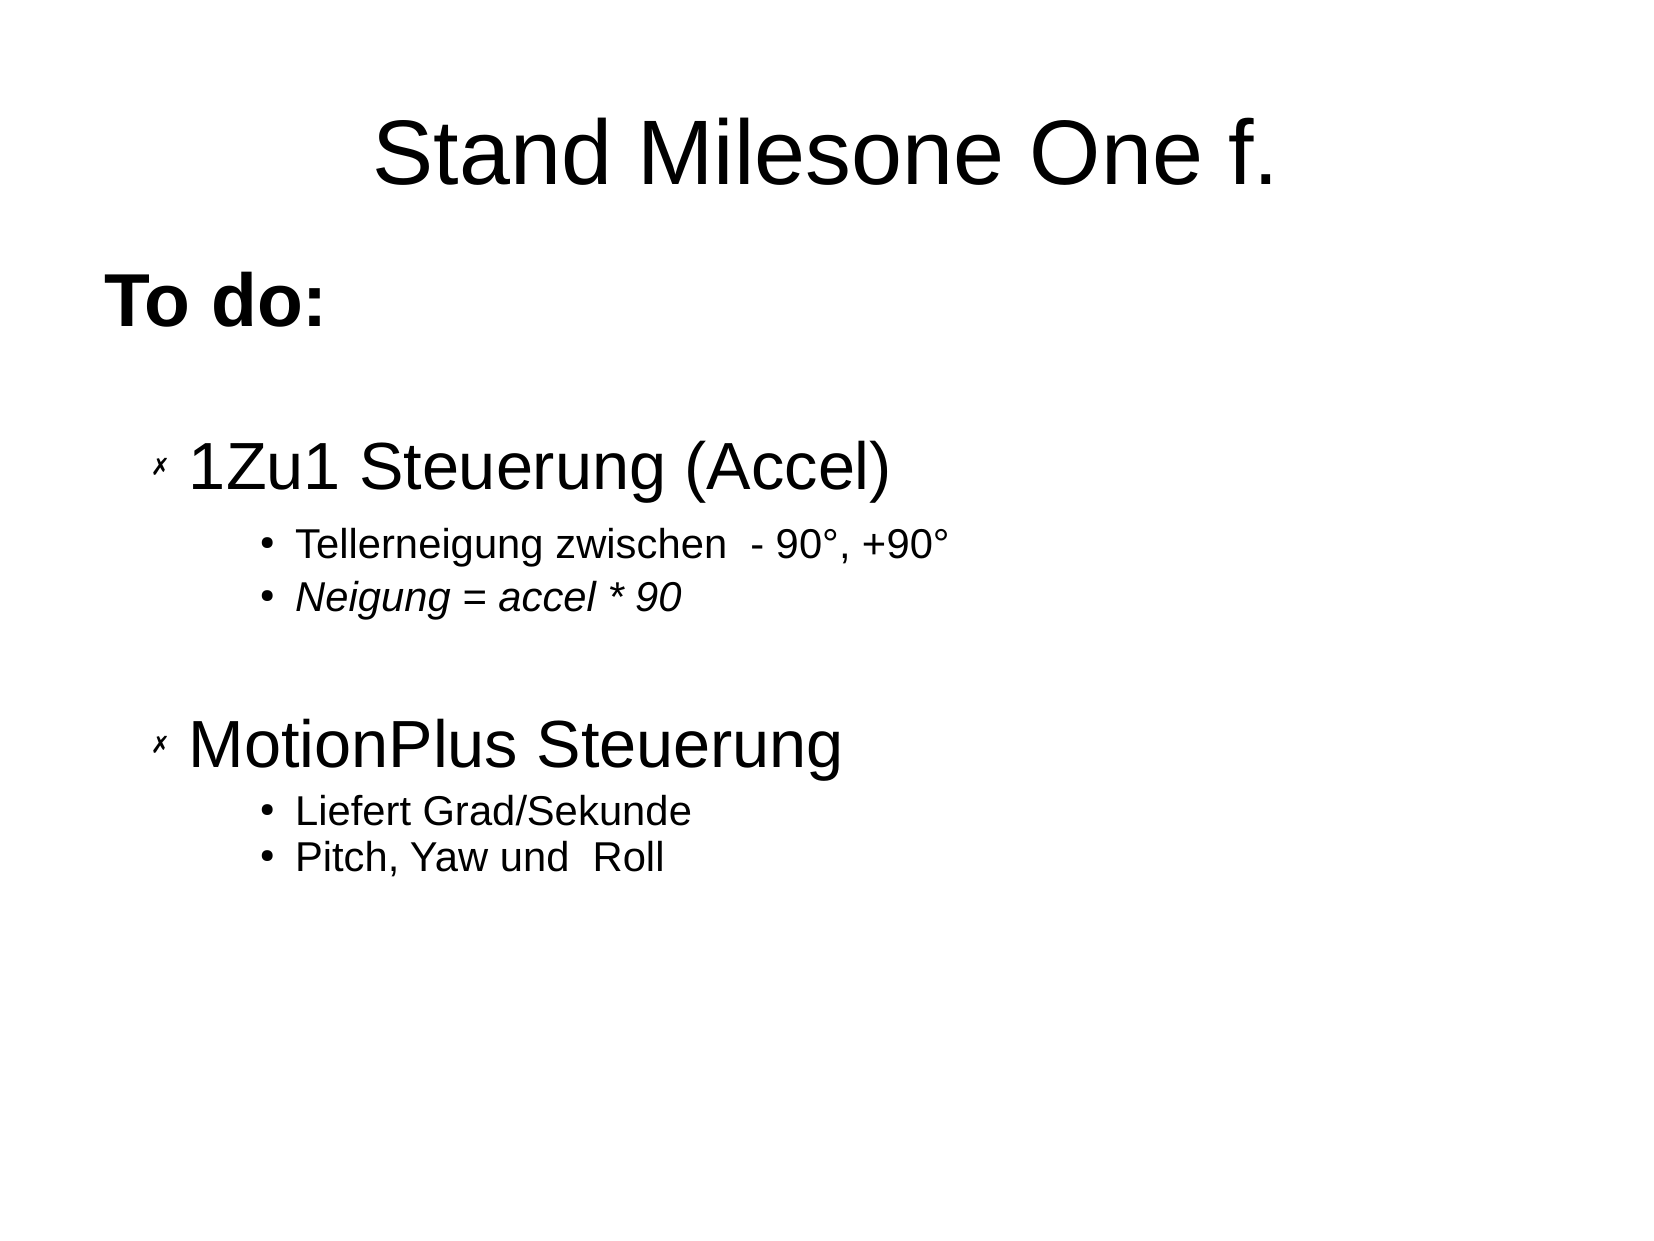

# Stand Milesone One f.
To do:
1Zu1 Steuerung (Accel)
Tellerneigung zwischen - 90°, +90°
Neigung = accel * 90
MotionPlus Steuerung
Liefert Grad/Sekunde
Pitch, Yaw und Roll